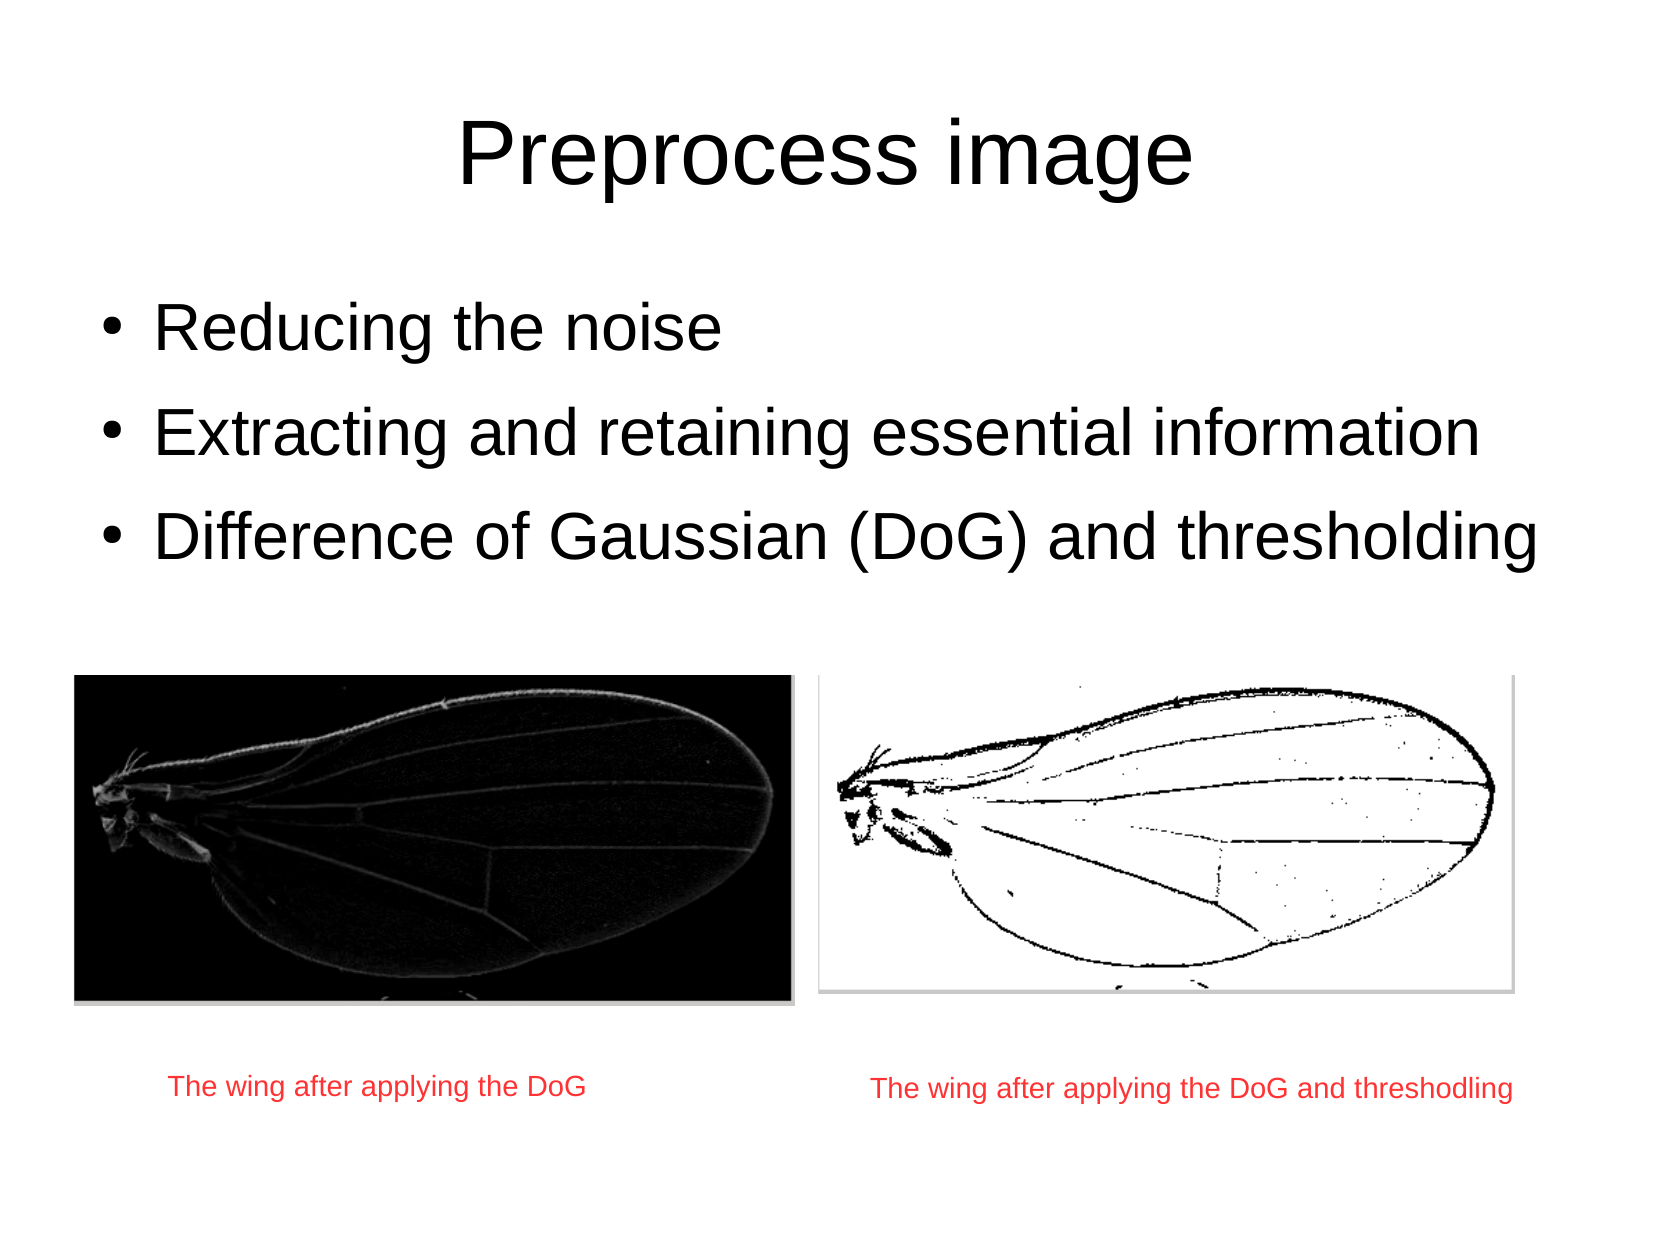

# Preprocess image
Reducing the noise
Extracting and retaining essential information
Difference of Gaussian (DoG) and thresholding
The wing after applying the DoG
The wing after applying the DoG and threshodling